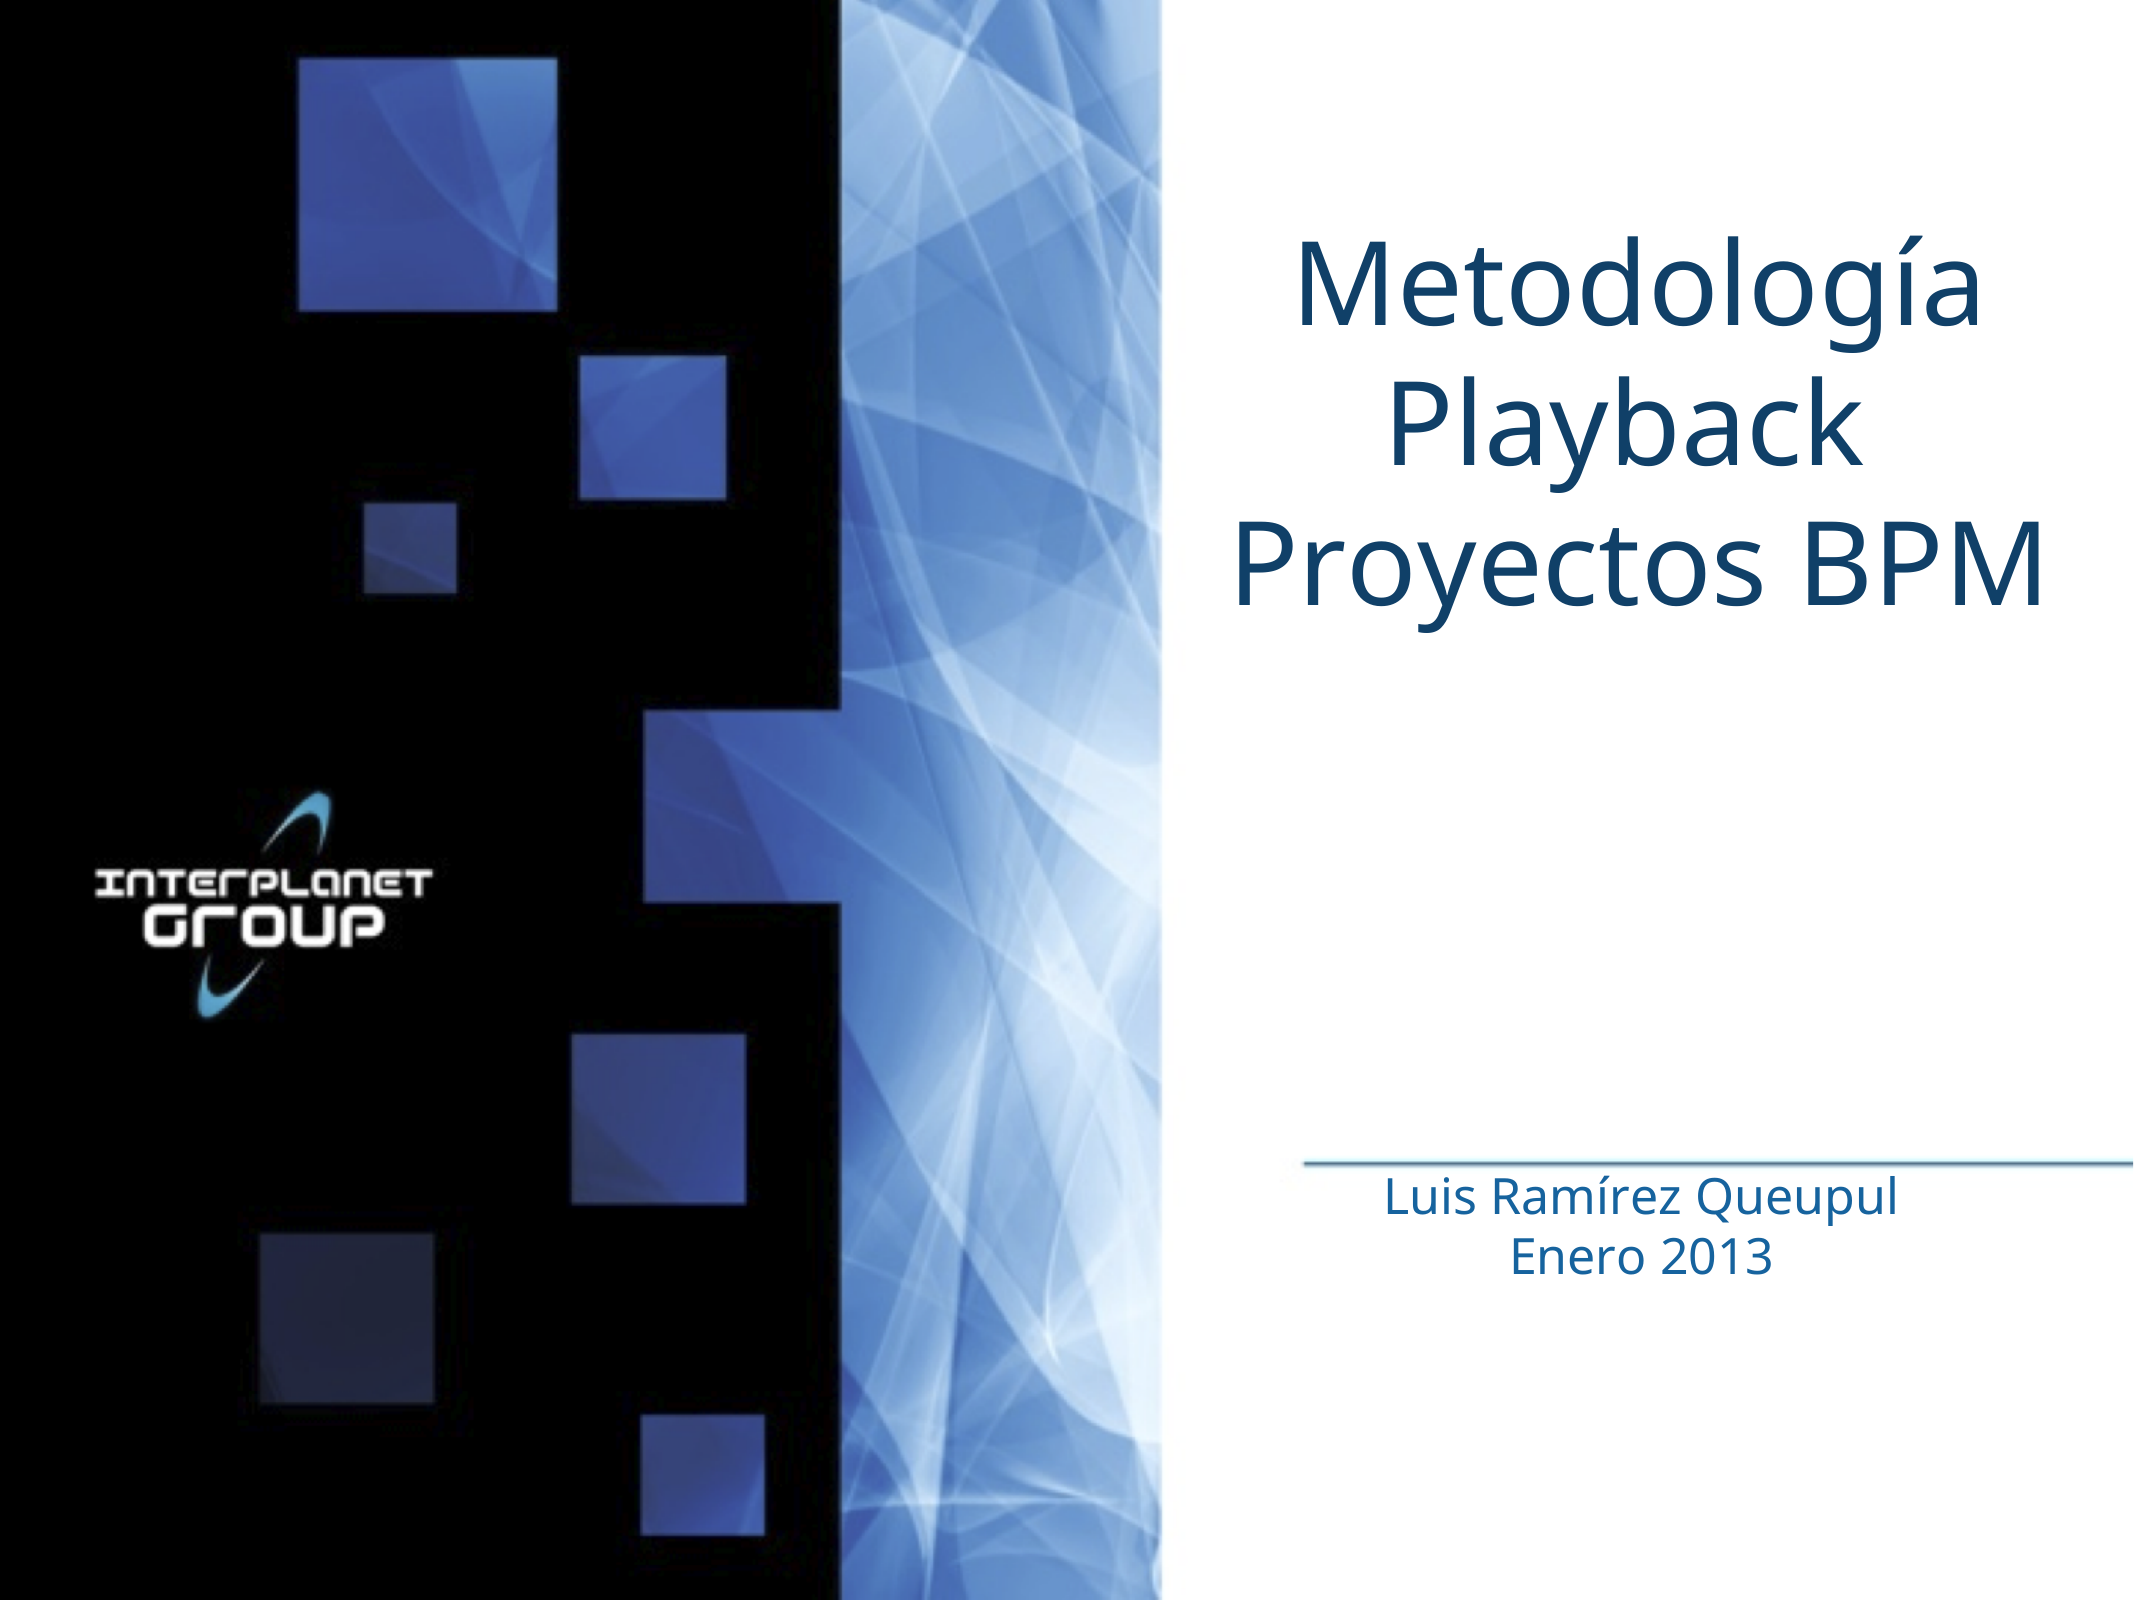

# Metodología Playback Proyectos BPM
Luis Ramírez Queupul
Enero 2013